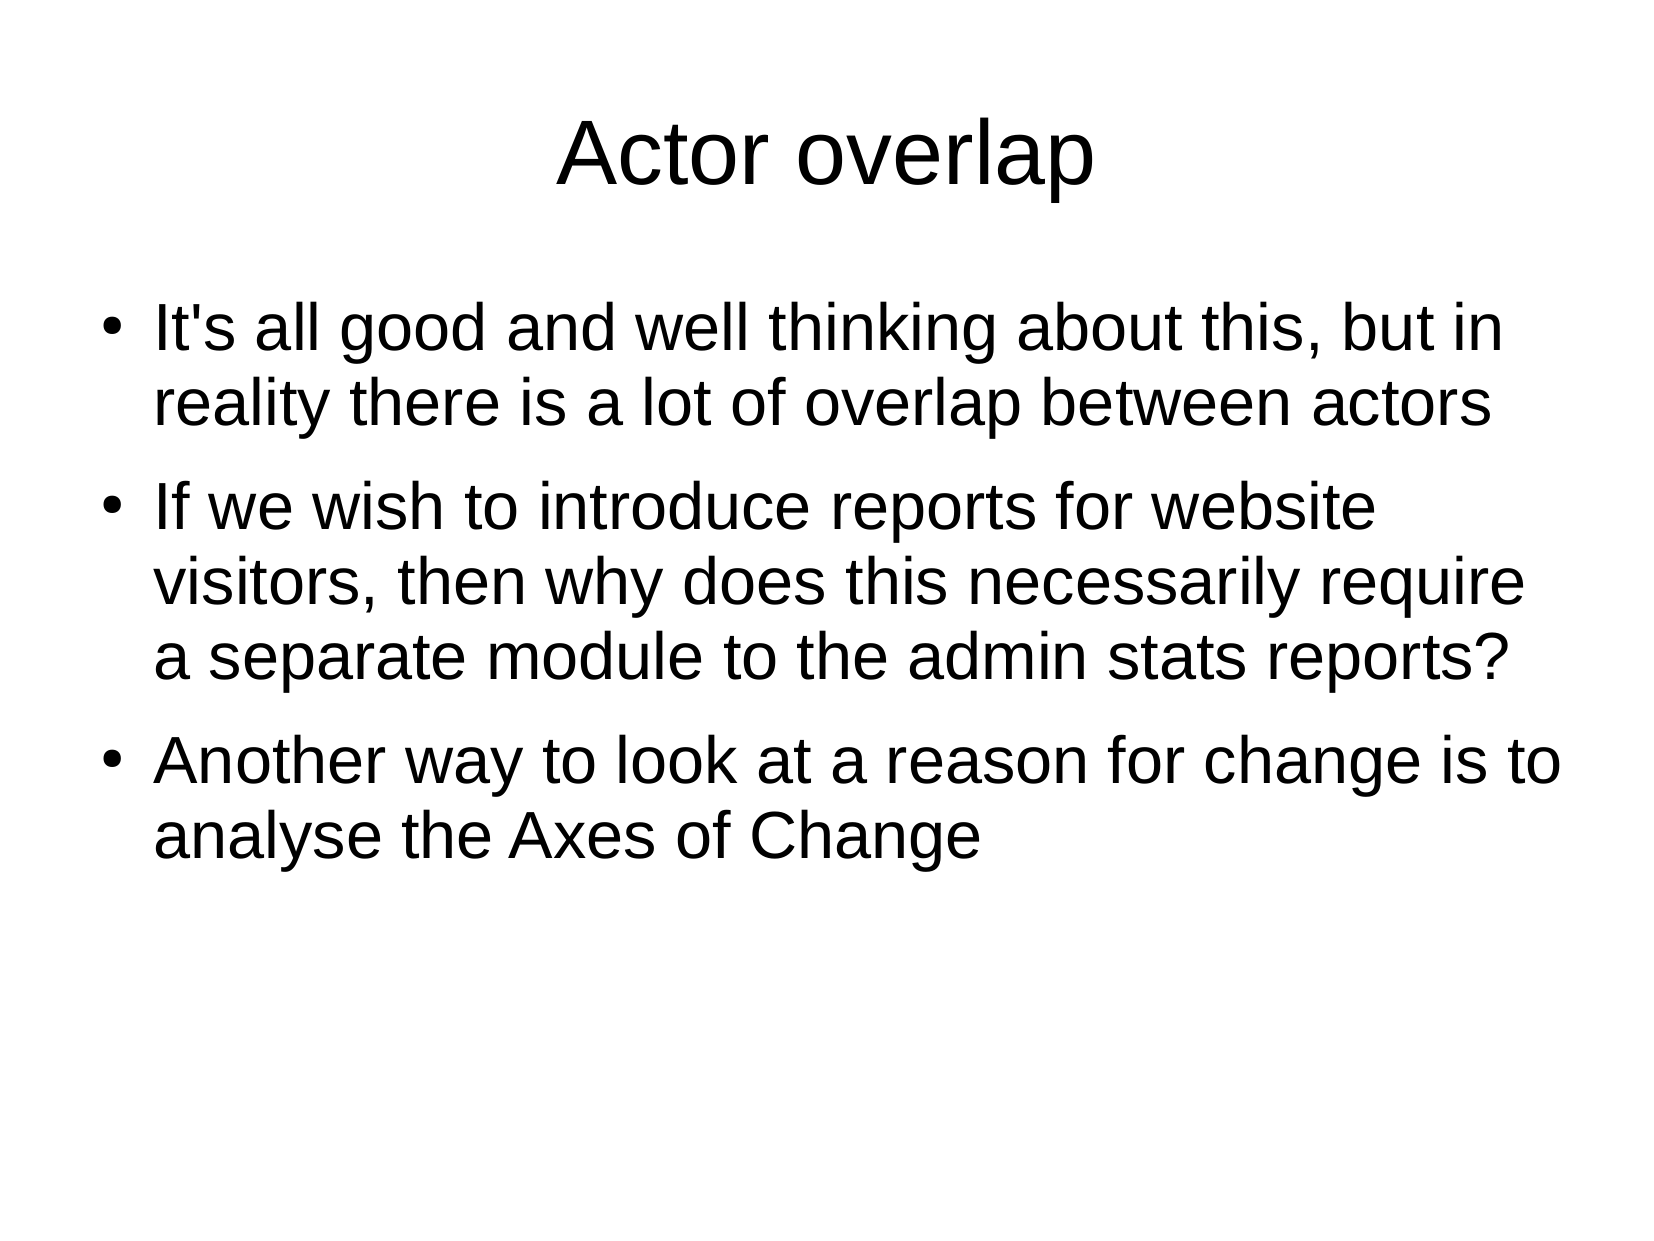

# Actor overlap
It's all good and well thinking about this, but in reality there is a lot of overlap between actors
If we wish to introduce reports for website visitors, then why does this necessarily require a separate module to the admin stats reports?
Another way to look at a reason for change is to analyse the Axes of Change